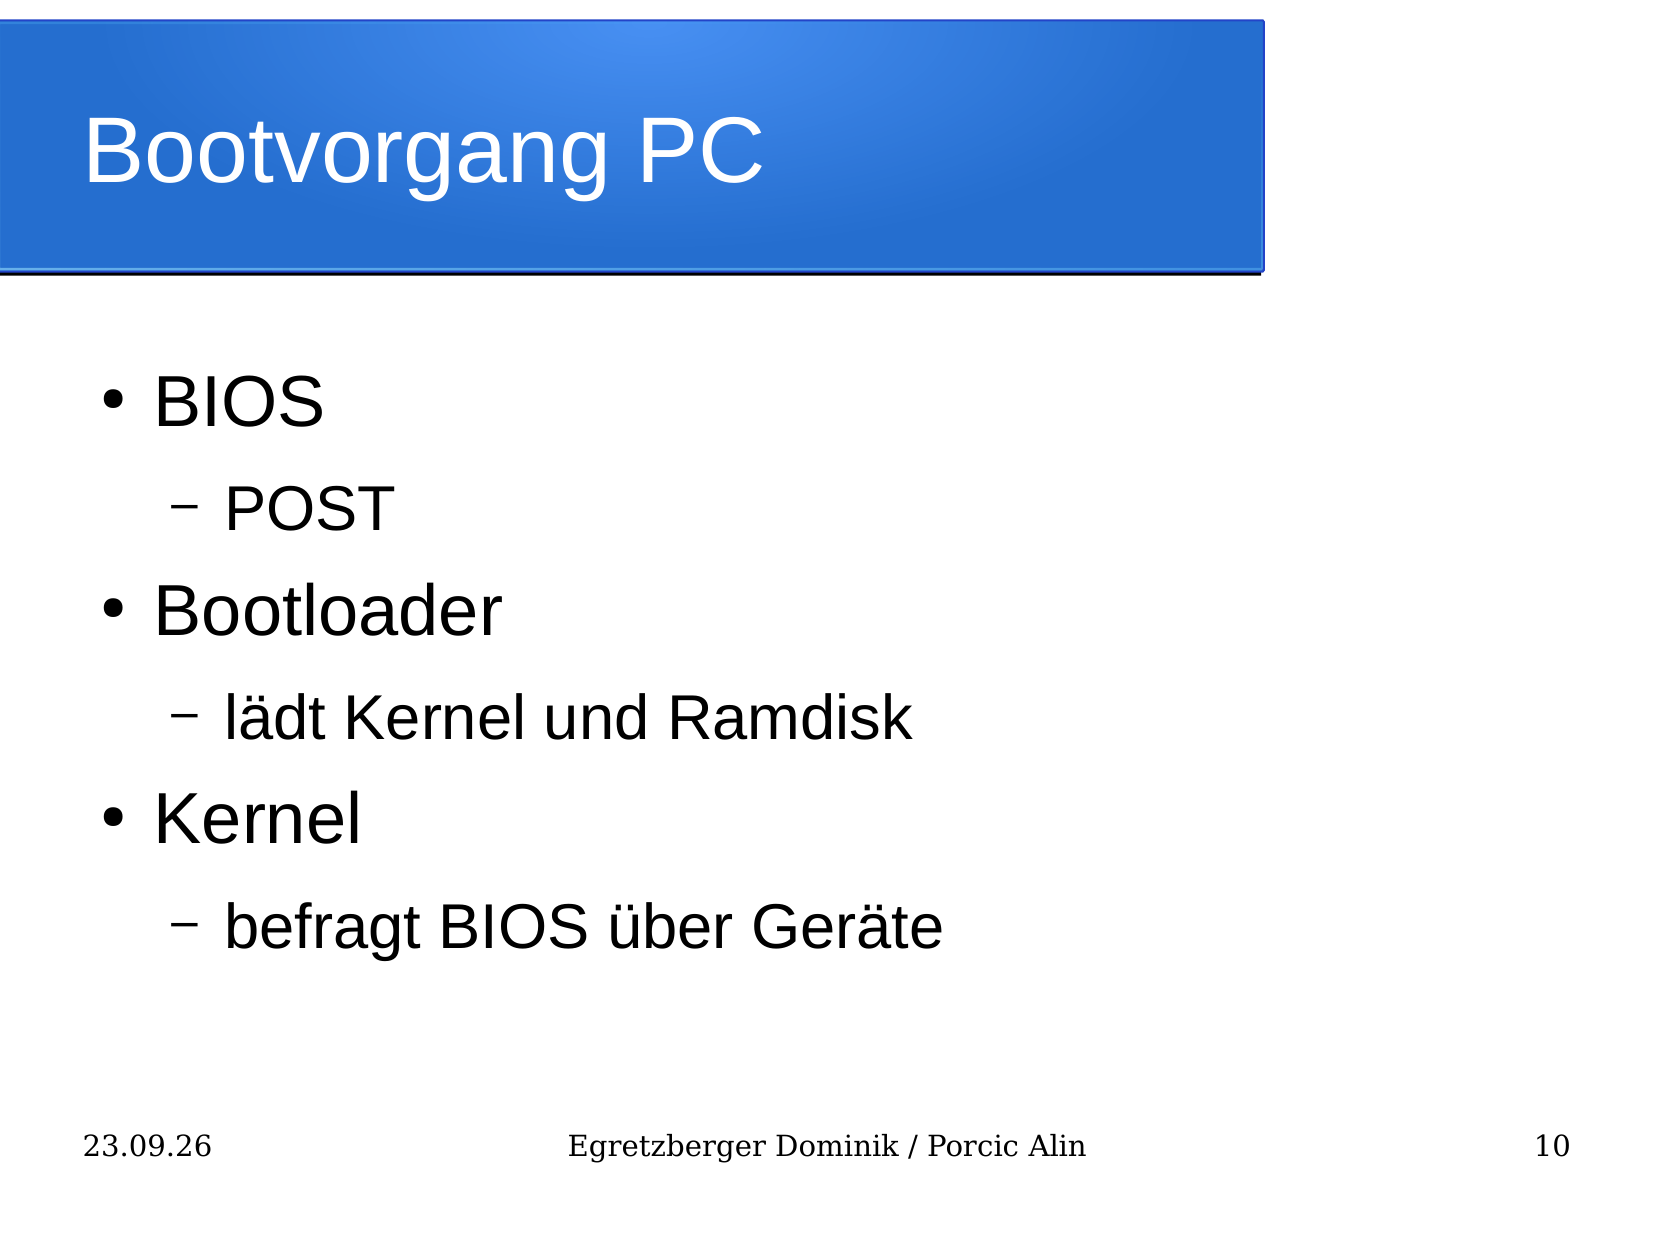

# Bootvorgang PC
BIOS
POST
Bootloader
lädt Kernel und Ramdisk
Kernel
befragt BIOS über Geräte
Egretzberger Dominik / Porcic Alin
10